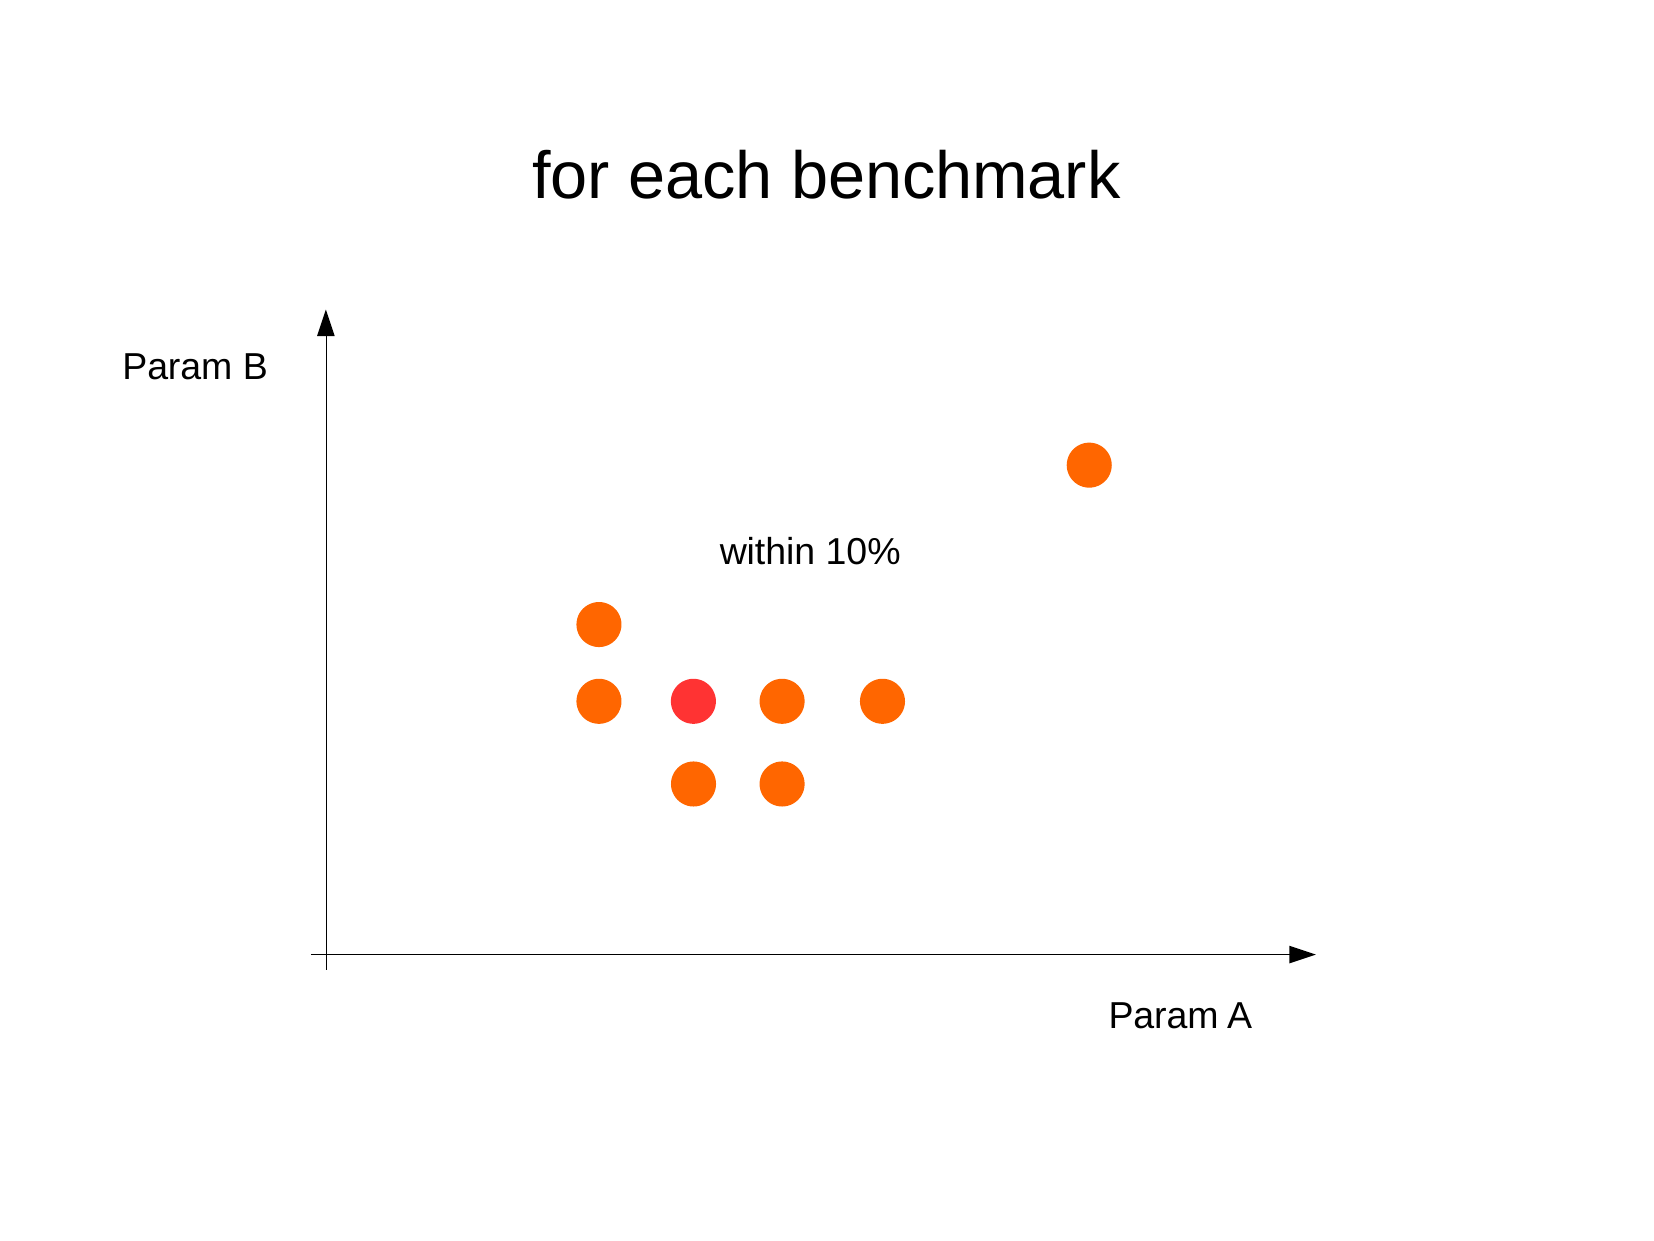

for each benchmark
Param B
within 10%
Param A